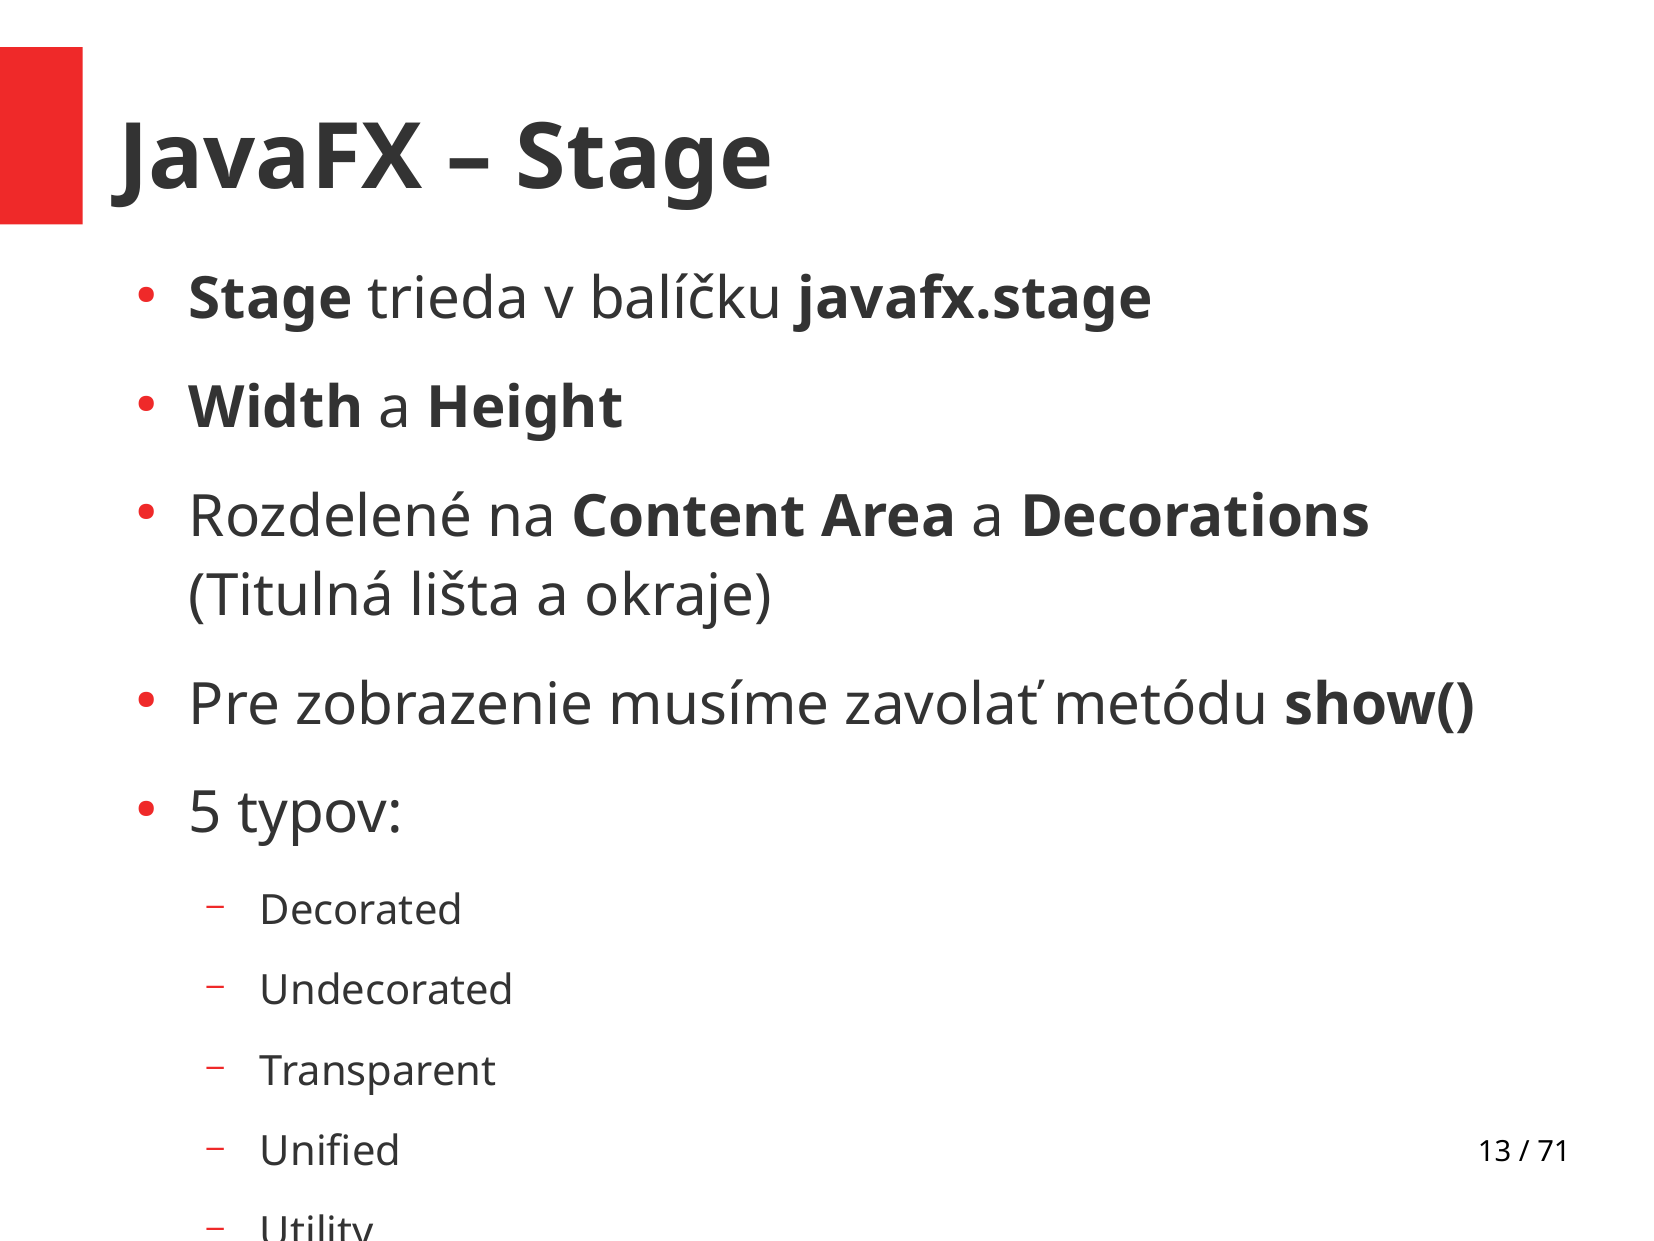

# JavaFX – Stage
Stage trieda v balíčku javafx.stage
Width a Height
Rozdelené na Content Area a Decorations (Titulná lišta a okraje)
Pre zobrazenie musíme zavolať metódu show()
5 typov:
Decorated
Undecorated
Transparent
Unified
Utility
13